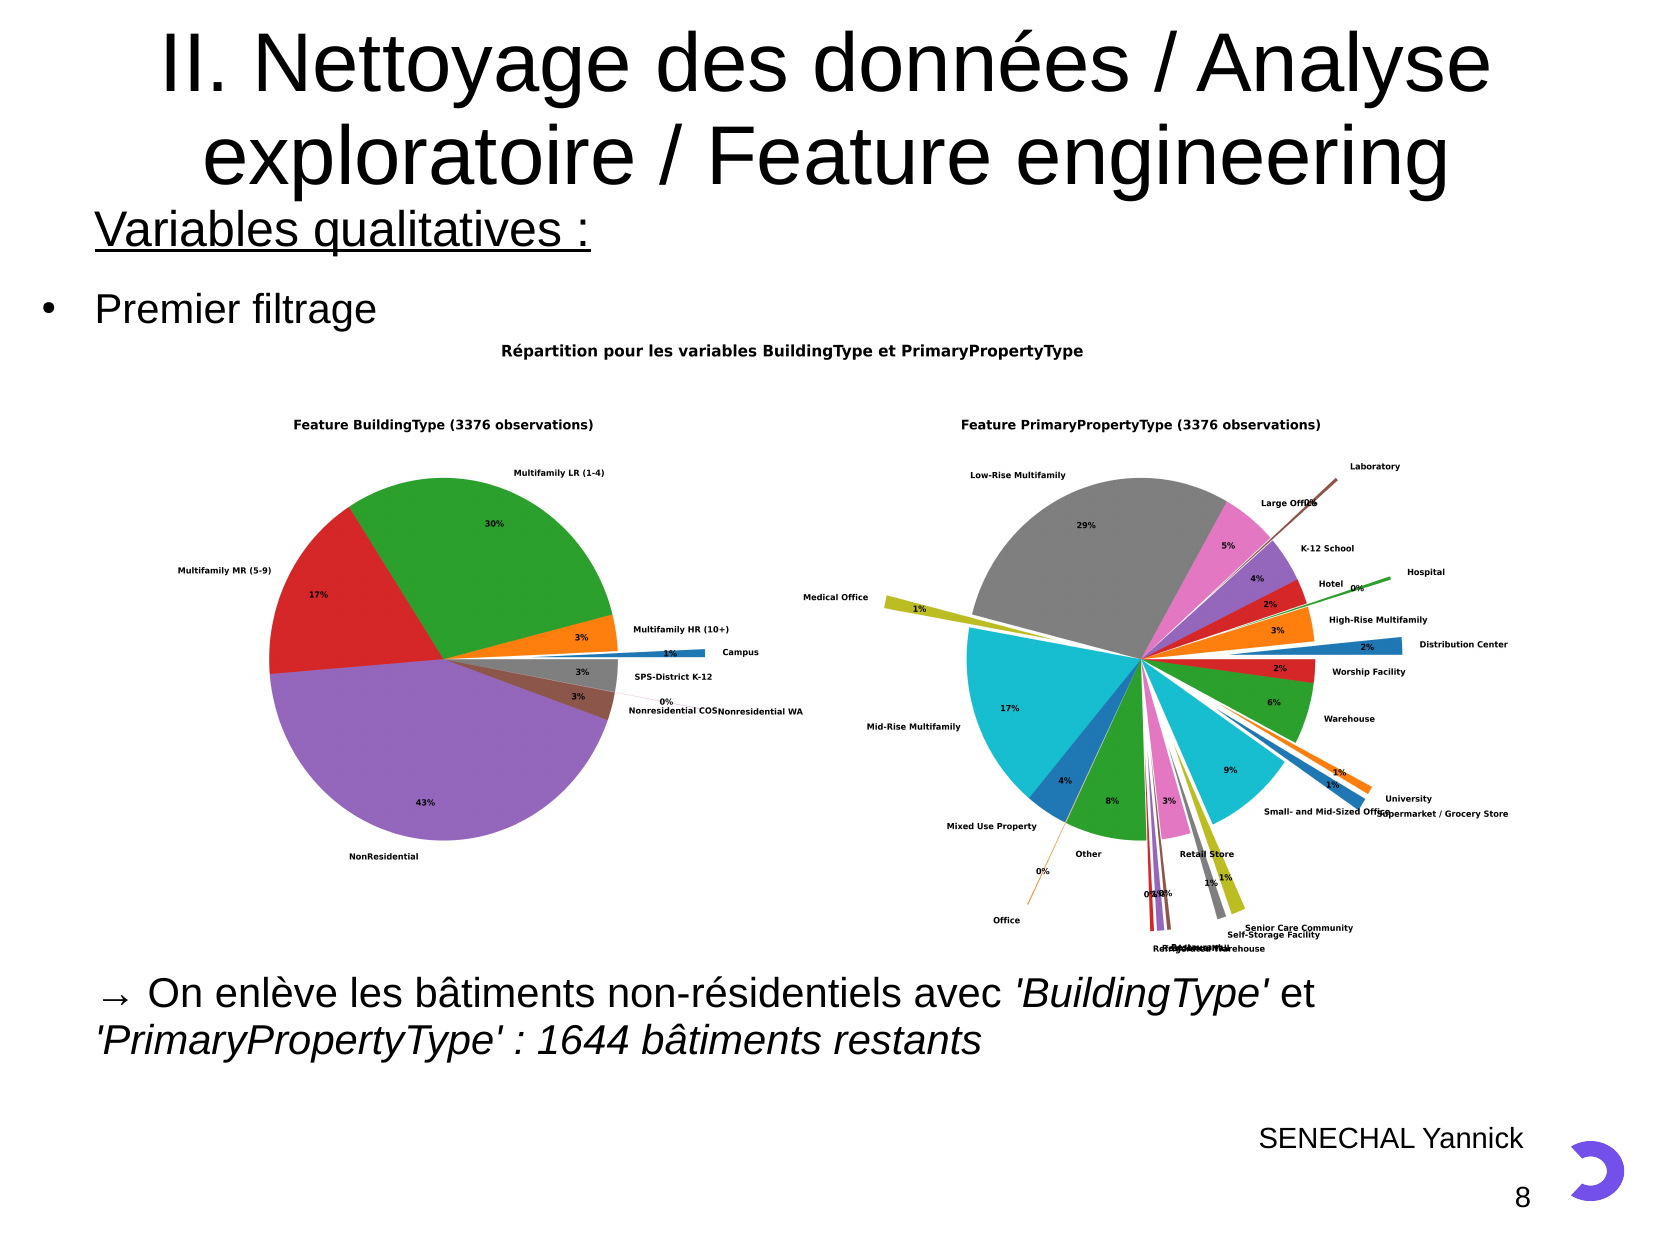

# II. Nettoyage des données / Analyse exploratoire / Feature engineering
Variables qualitatives :
Premier filtrage
→ On enlève les bâtiments non-résidentiels avec 'BuildingType' et 'PrimaryPropertyType' : 1644 bâtiments restants
SENECHAL Yannick
8